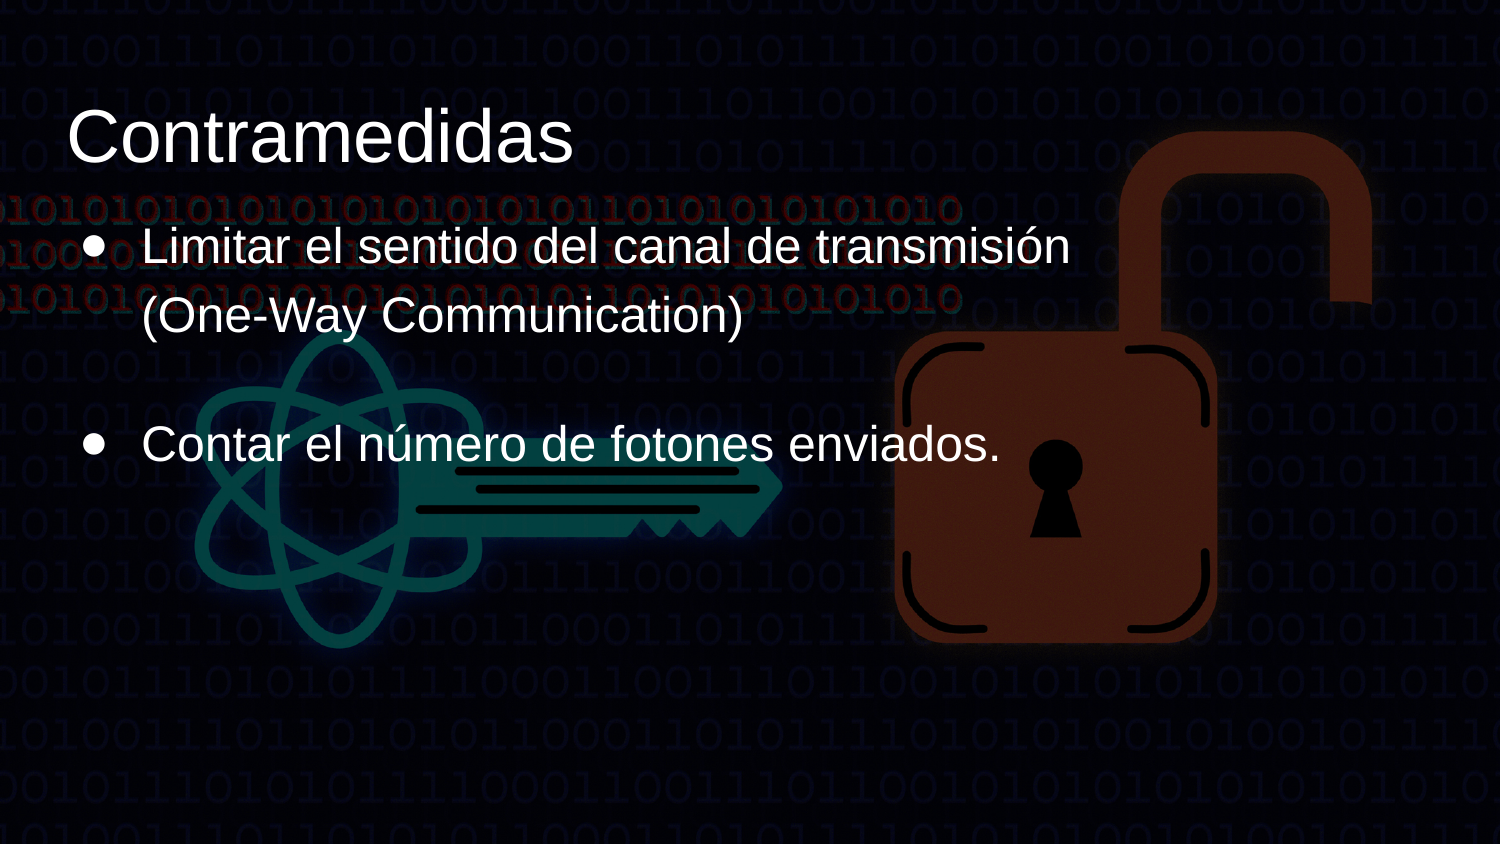

# Contramedidas
Limitar el sentido del canal de transmisión
(One-Way Communication)
Contar el número de fotones enviados.